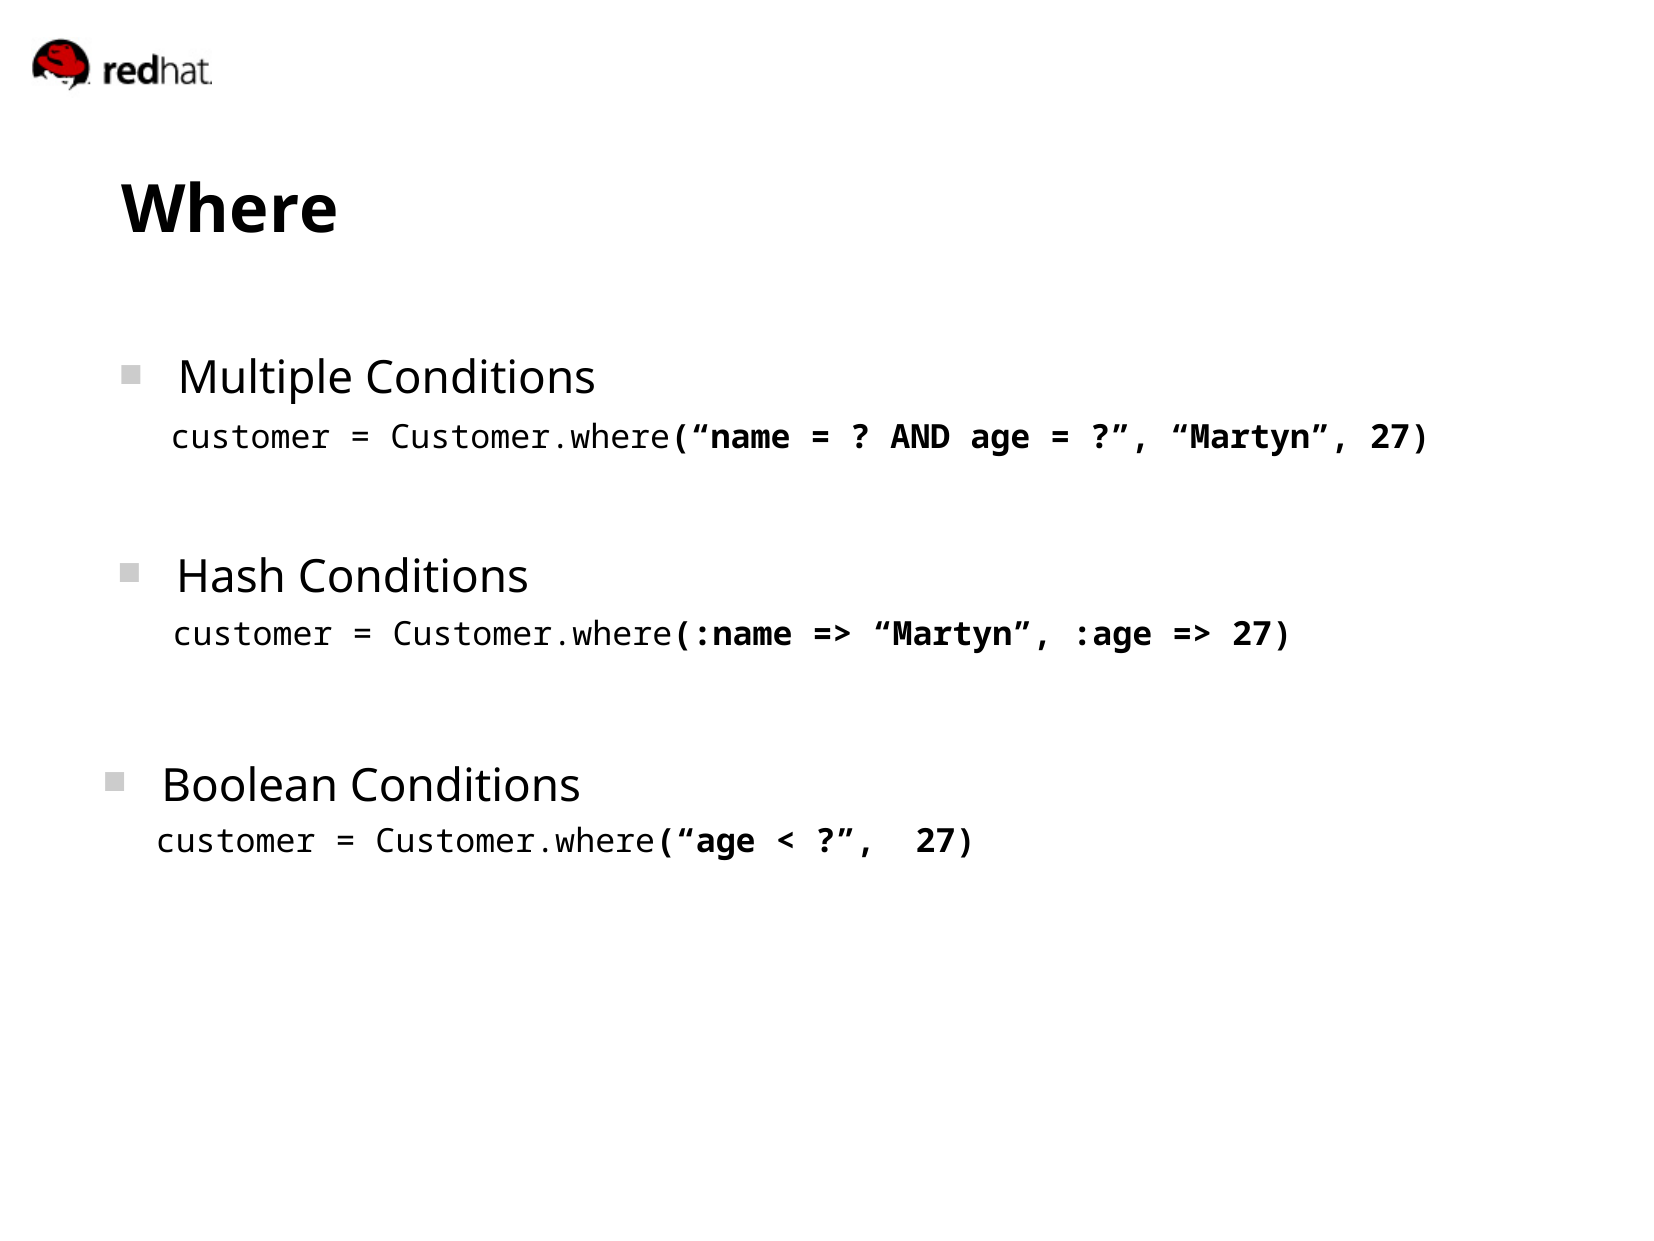

# Where
Multiple Conditions
customer = Customer.where(“name = ? AND age = ?”, “Martyn”, 27)
Hash Conditions
customer = Customer.where(:name => “Martyn”, :age => 27)
Boolean Conditions
customer = Customer.where(“age < ?”, 27)